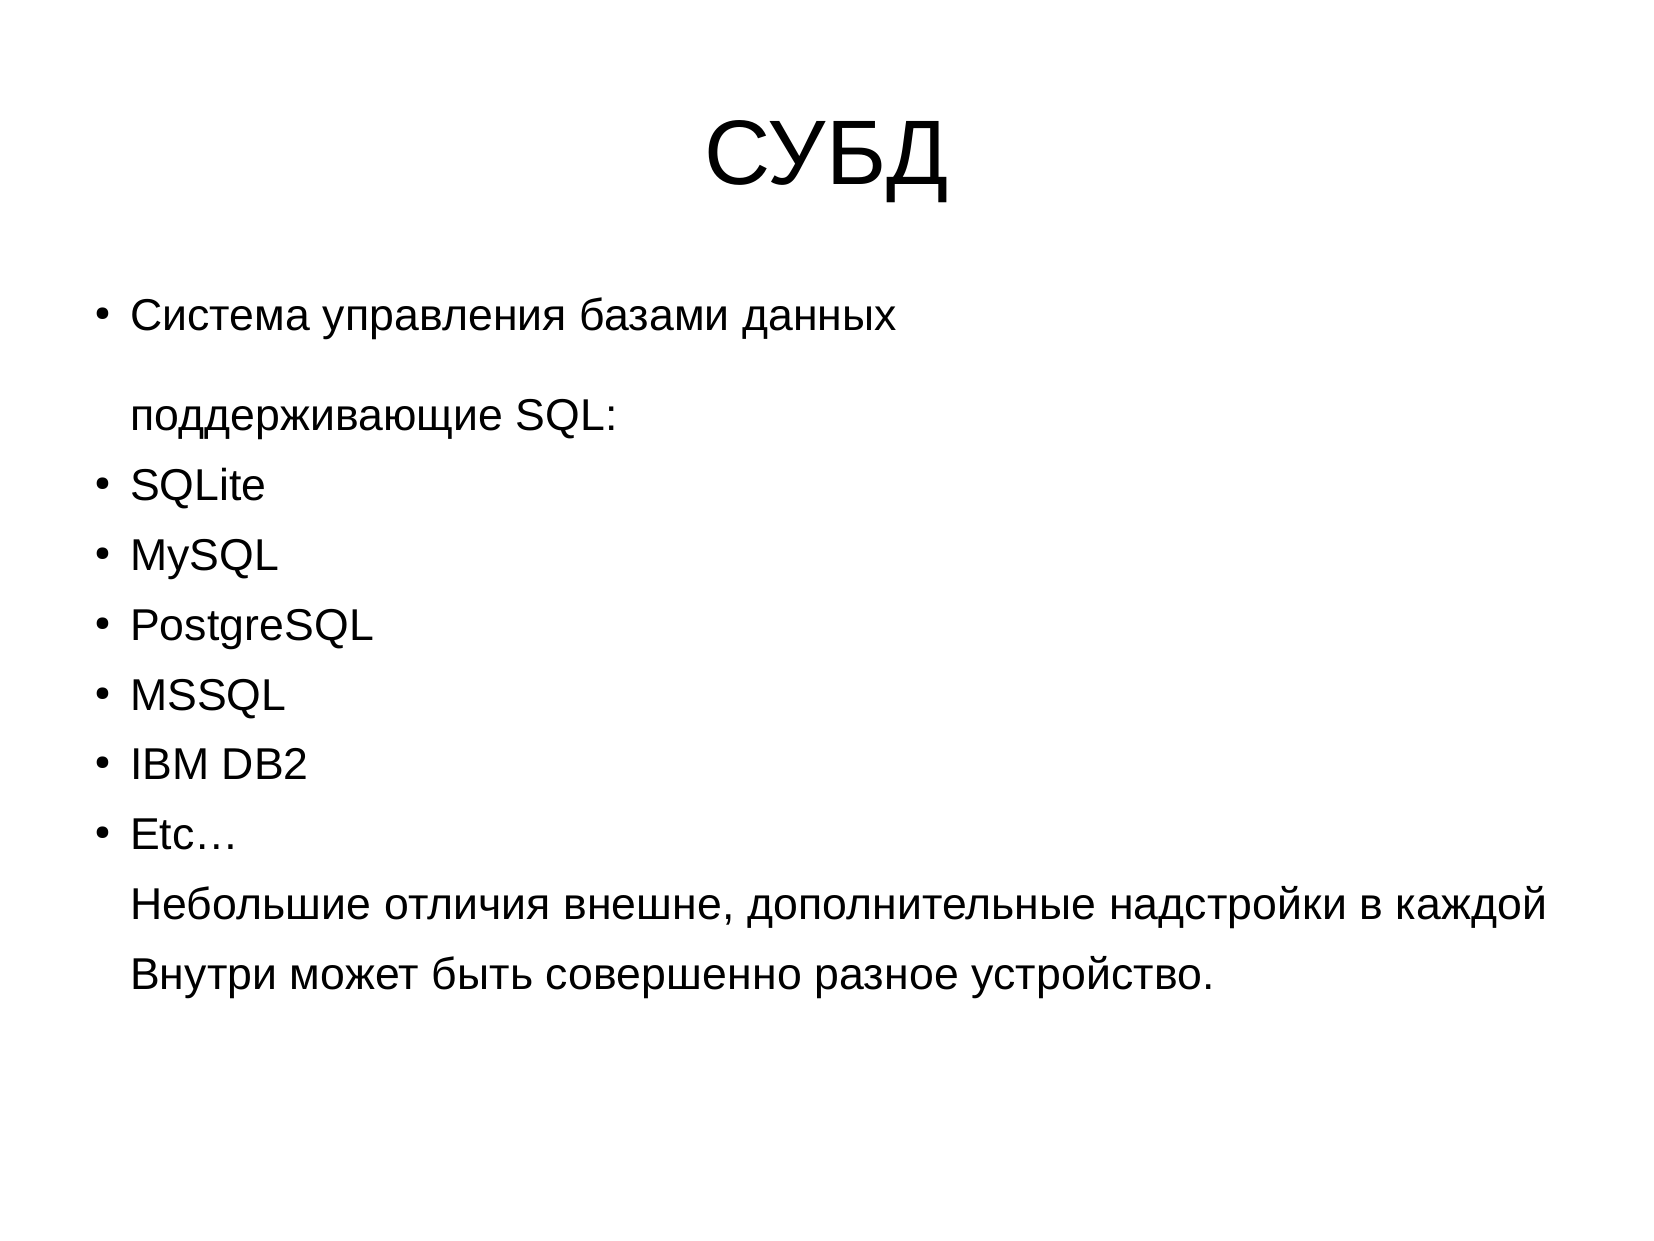

# СУБД
Система управления базами данных
поддерживающие SQL:
SQLite
MySQL
PostgreSQL
MSSQL
IBM DB2
Etc…
Небольшие отличия внешне, дополнительные надстройки в каждой
Внутри может быть совершенно разное устройство.